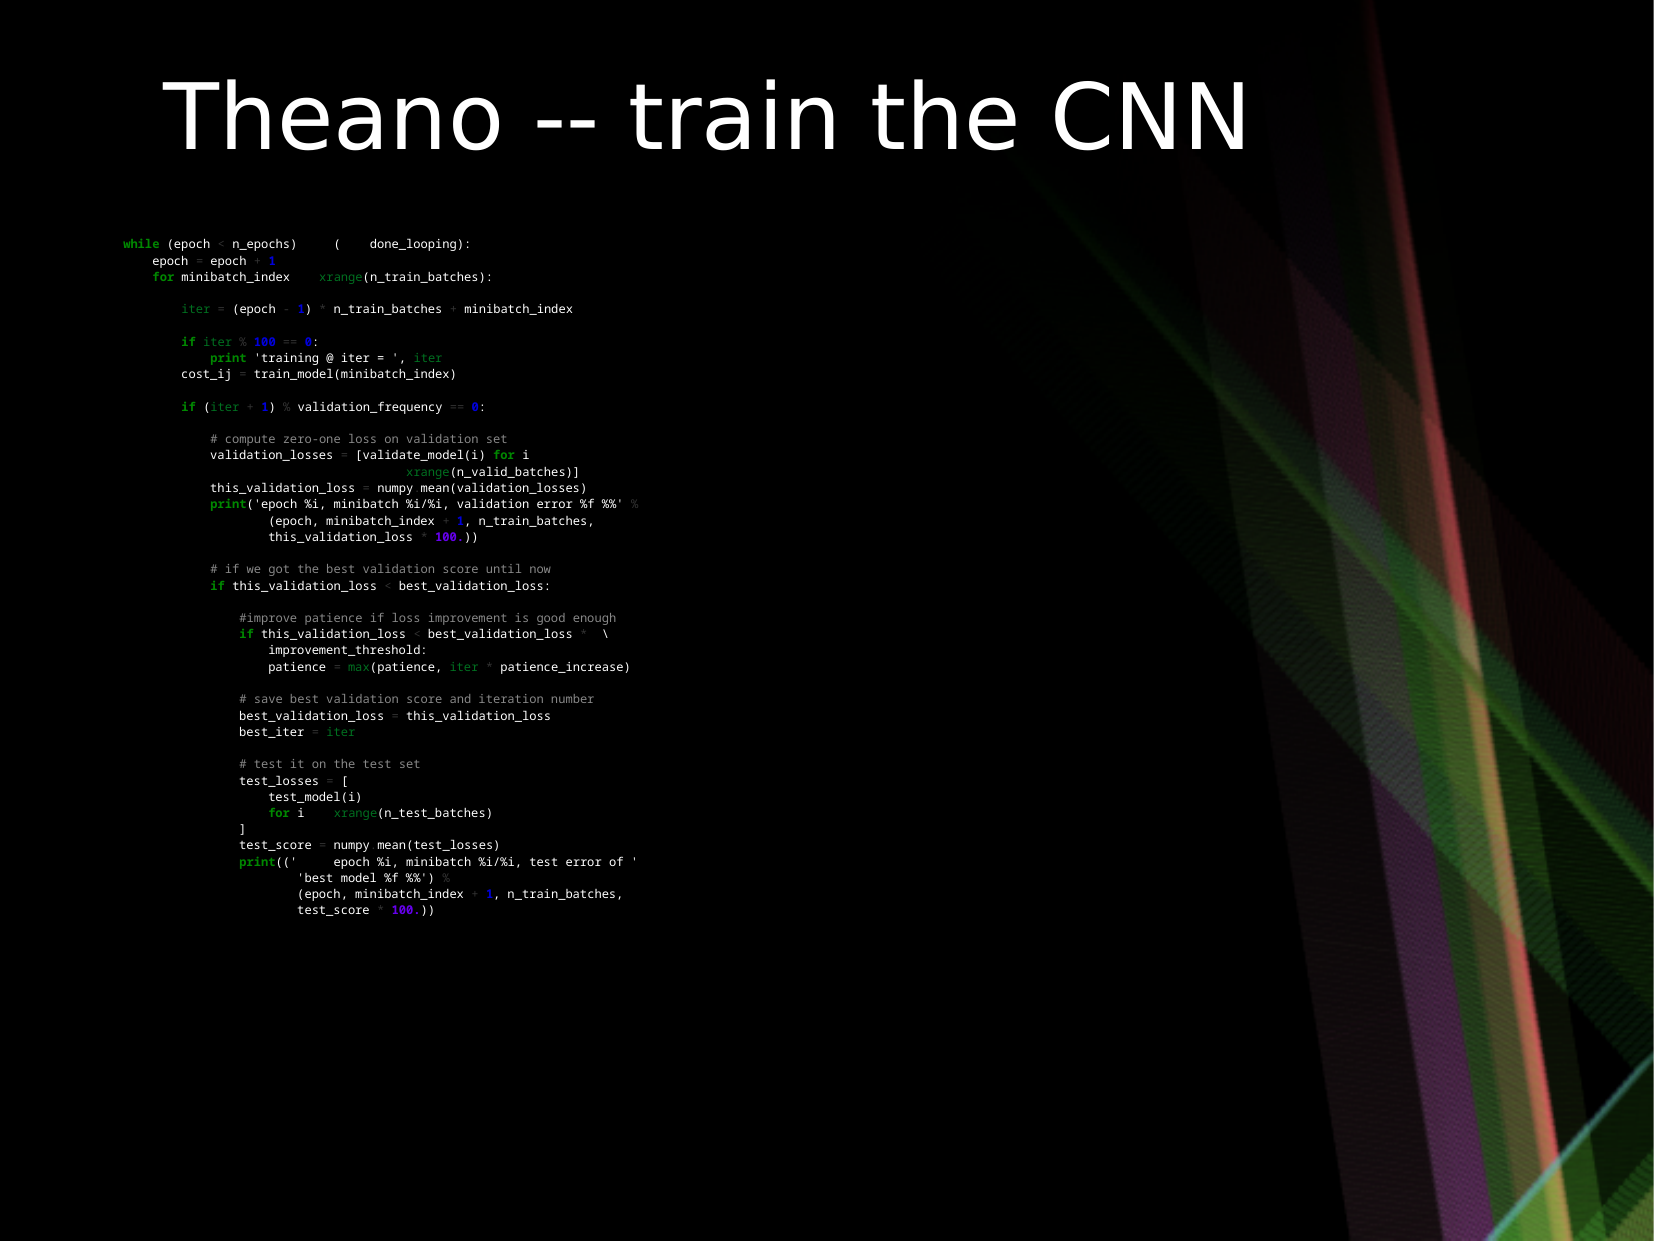

# Theano -- train the CNN
while (epoch < n_epochs) and (not done_looping):
 epoch = epoch + 1
 for minibatch_index in xrange(n_train_batches):
 iter = (epoch - 1) * n_train_batches + minibatch_index
 if iter % 100 == 0:
 print 'training @ iter = ', iter
 cost_ij = train_model(minibatch_index)
 if (iter + 1) % validation_frequency == 0:
 # compute zero-one loss on validation set
 validation_losses = [validate_model(i) for i
 in xrange(n_valid_batches)]
 this_validation_loss = numpy.mean(validation_losses)
 print('epoch %i, minibatch %i/%i, validation error %f %%' %
 (epoch, minibatch_index + 1, n_train_batches,
 this_validation_loss * 100.))
 # if we got the best validation score until now
 if this_validation_loss < best_validation_loss:
 #improve patience if loss improvement is good enough
 if this_validation_loss < best_validation_loss * \
 improvement_threshold:
 patience = max(patience, iter * patience_increase)
 # save best validation score and iteration number
 best_validation_loss = this_validation_loss
 best_iter = iter
 # test it on the test set
 test_losses = [
 test_model(i)
 for i in xrange(n_test_batches)
 ]
 test_score = numpy.mean(test_losses)
 print((' epoch %i, minibatch %i/%i, test error of '
 'best model %f %%') %
 (epoch, minibatch_index + 1, n_train_batches,
 test_score * 100.))